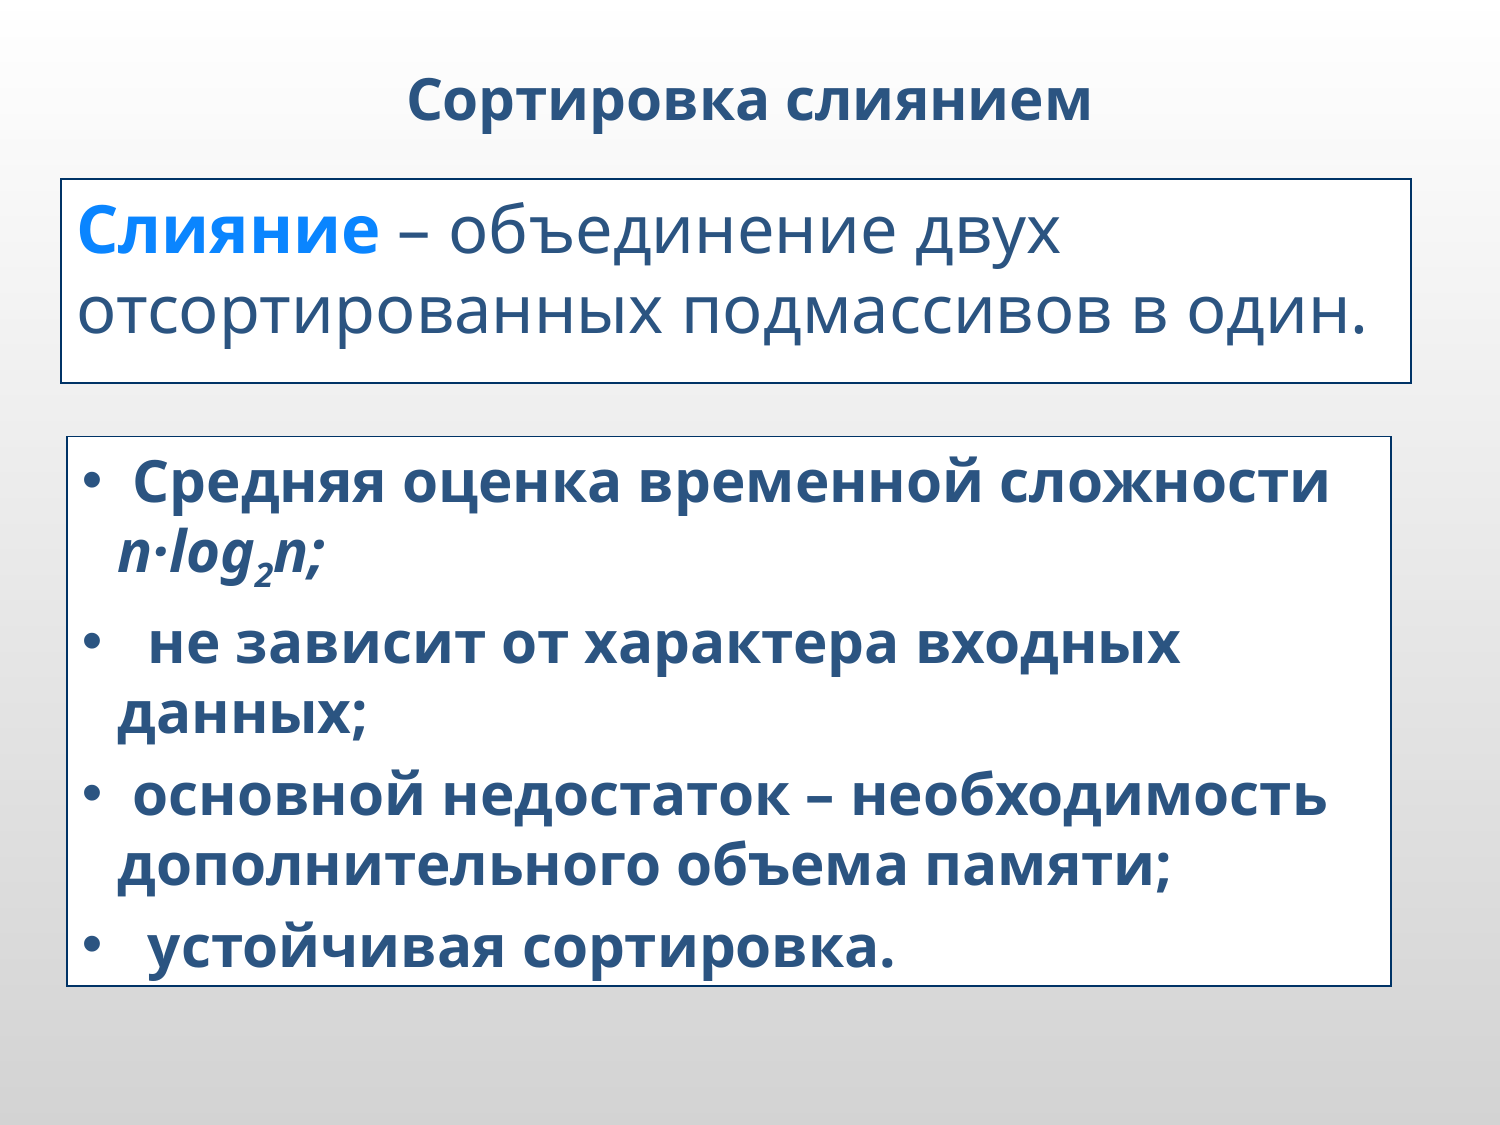

# Сортировка слиянием
Слияние – объединение двух отсортированных подмассивов в один.
 Средняя оценка временной сложности n·log2n;
 не зависит от характера входных данных;
 основной недостаток – необходимость дополнительного объема памяти;
 устойчивая сортировка.